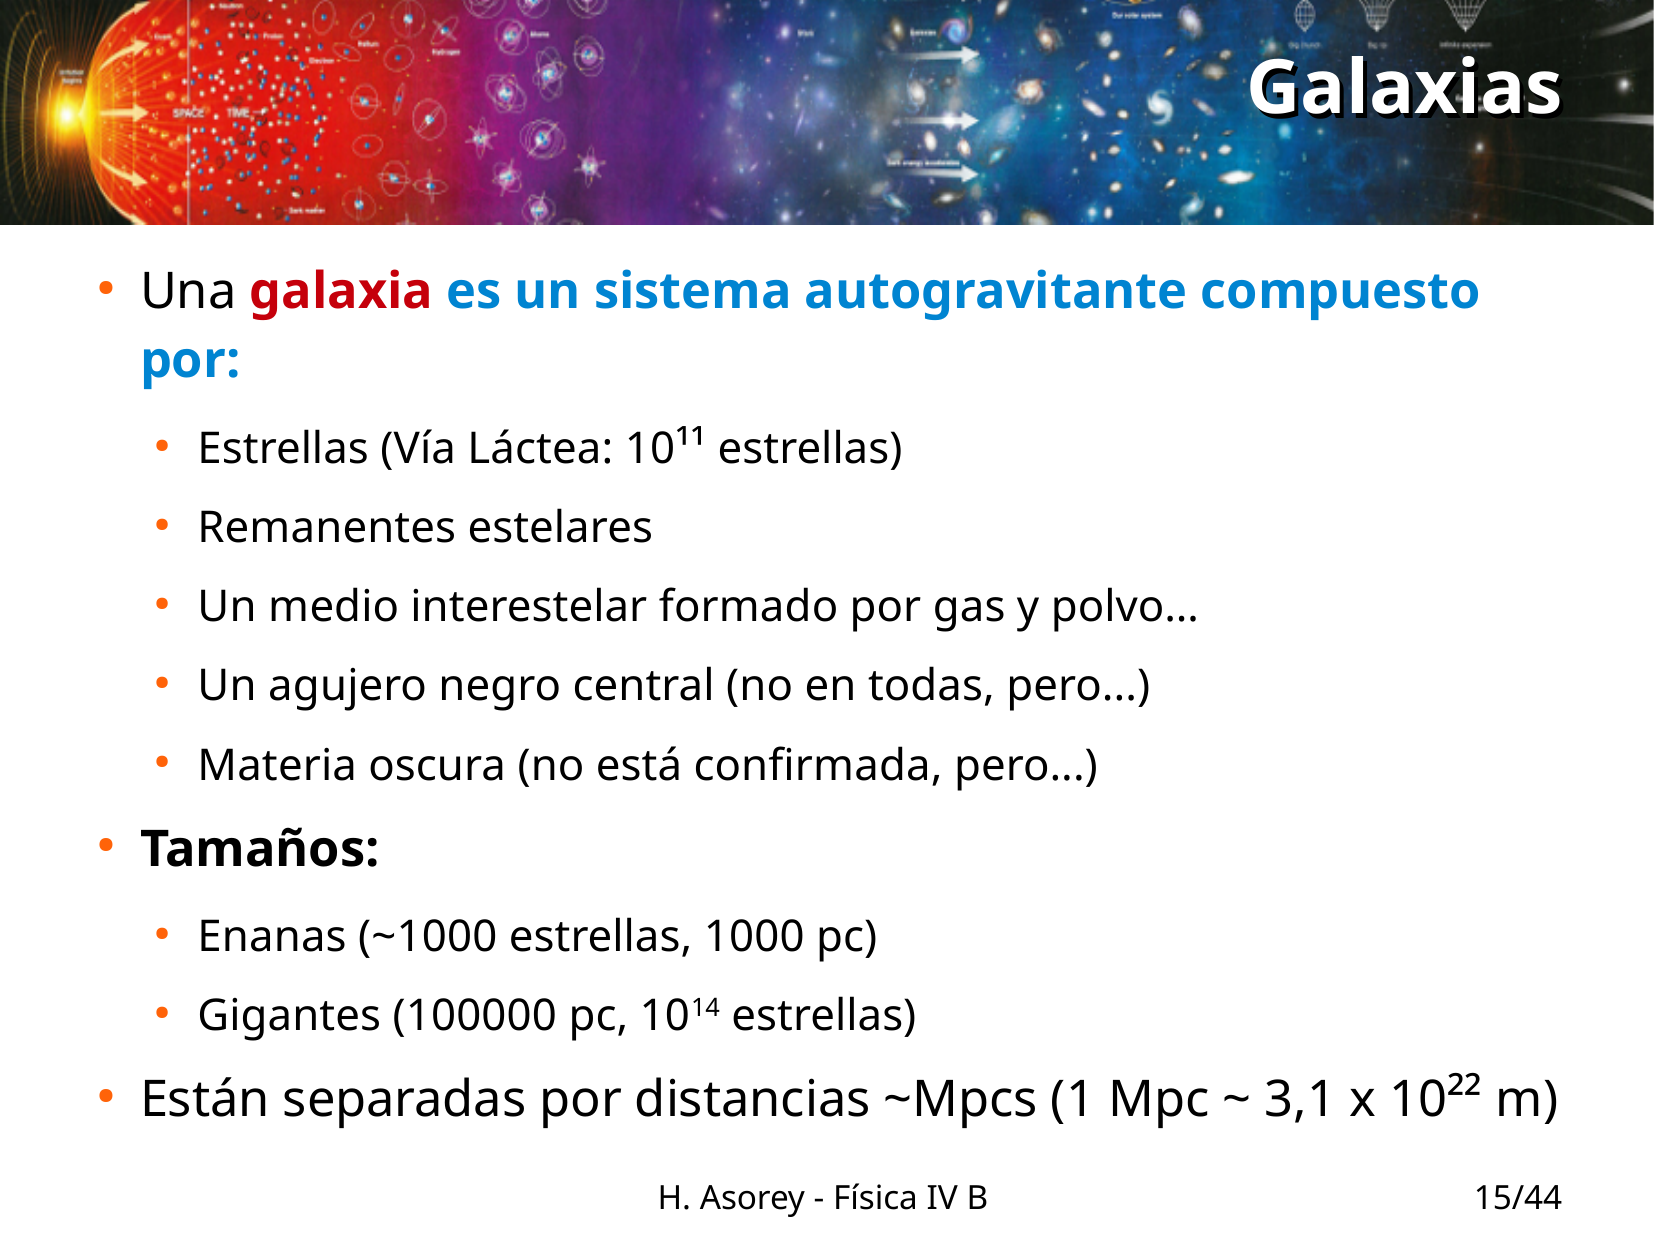

# Galaxias
Una galaxia es un sistema autogravitante compuesto por:
Estrellas (Vía Láctea: 10¹¹ estrellas)
Remanentes estelares
Un medio interestelar formado por gas y polvo…
Un agujero negro central (no en todas, pero...)
Materia oscura (no está confirmada, pero...)
Tamaños:
Enanas (~1000 estrellas, 1000 pc)
Gigantes (100000 pc, 1014 estrellas)
Están separadas por distancias ~Mpcs (1 Mpc ~ 3,1 x 10²² m)
H. Asorey - Física IV B
15